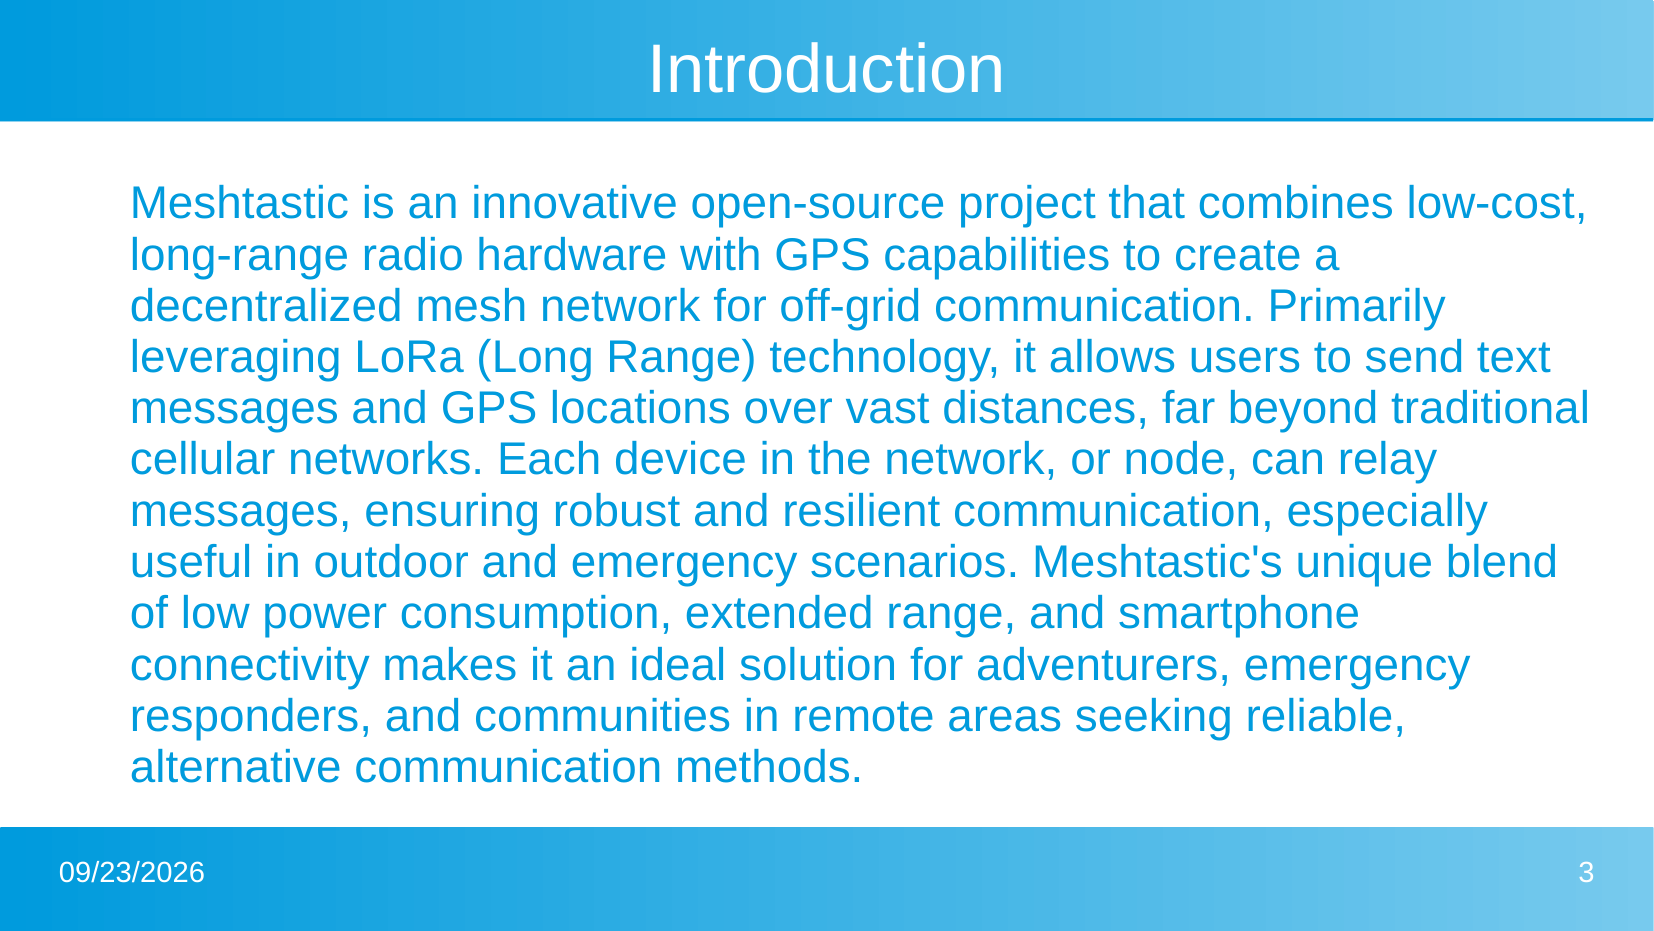

# Introduction
Meshtastic is an innovative open-source project that combines low-cost, long-range radio hardware with GPS capabilities to create a decentralized mesh network for off-grid communication. Primarily leveraging LoRa (Long Range) technology, it allows users to send text messages and GPS locations over vast distances, far beyond traditional cellular networks. Each device in the network, or node, can relay messages, ensuring robust and resilient communication, especially useful in outdoor and emergency scenarios. Meshtastic's unique blend of low power consumption, extended range, and smartphone connectivity makes it an ideal solution for adventurers, emergency responders, and communities in remote areas seeking reliable, alternative communication methods.
3